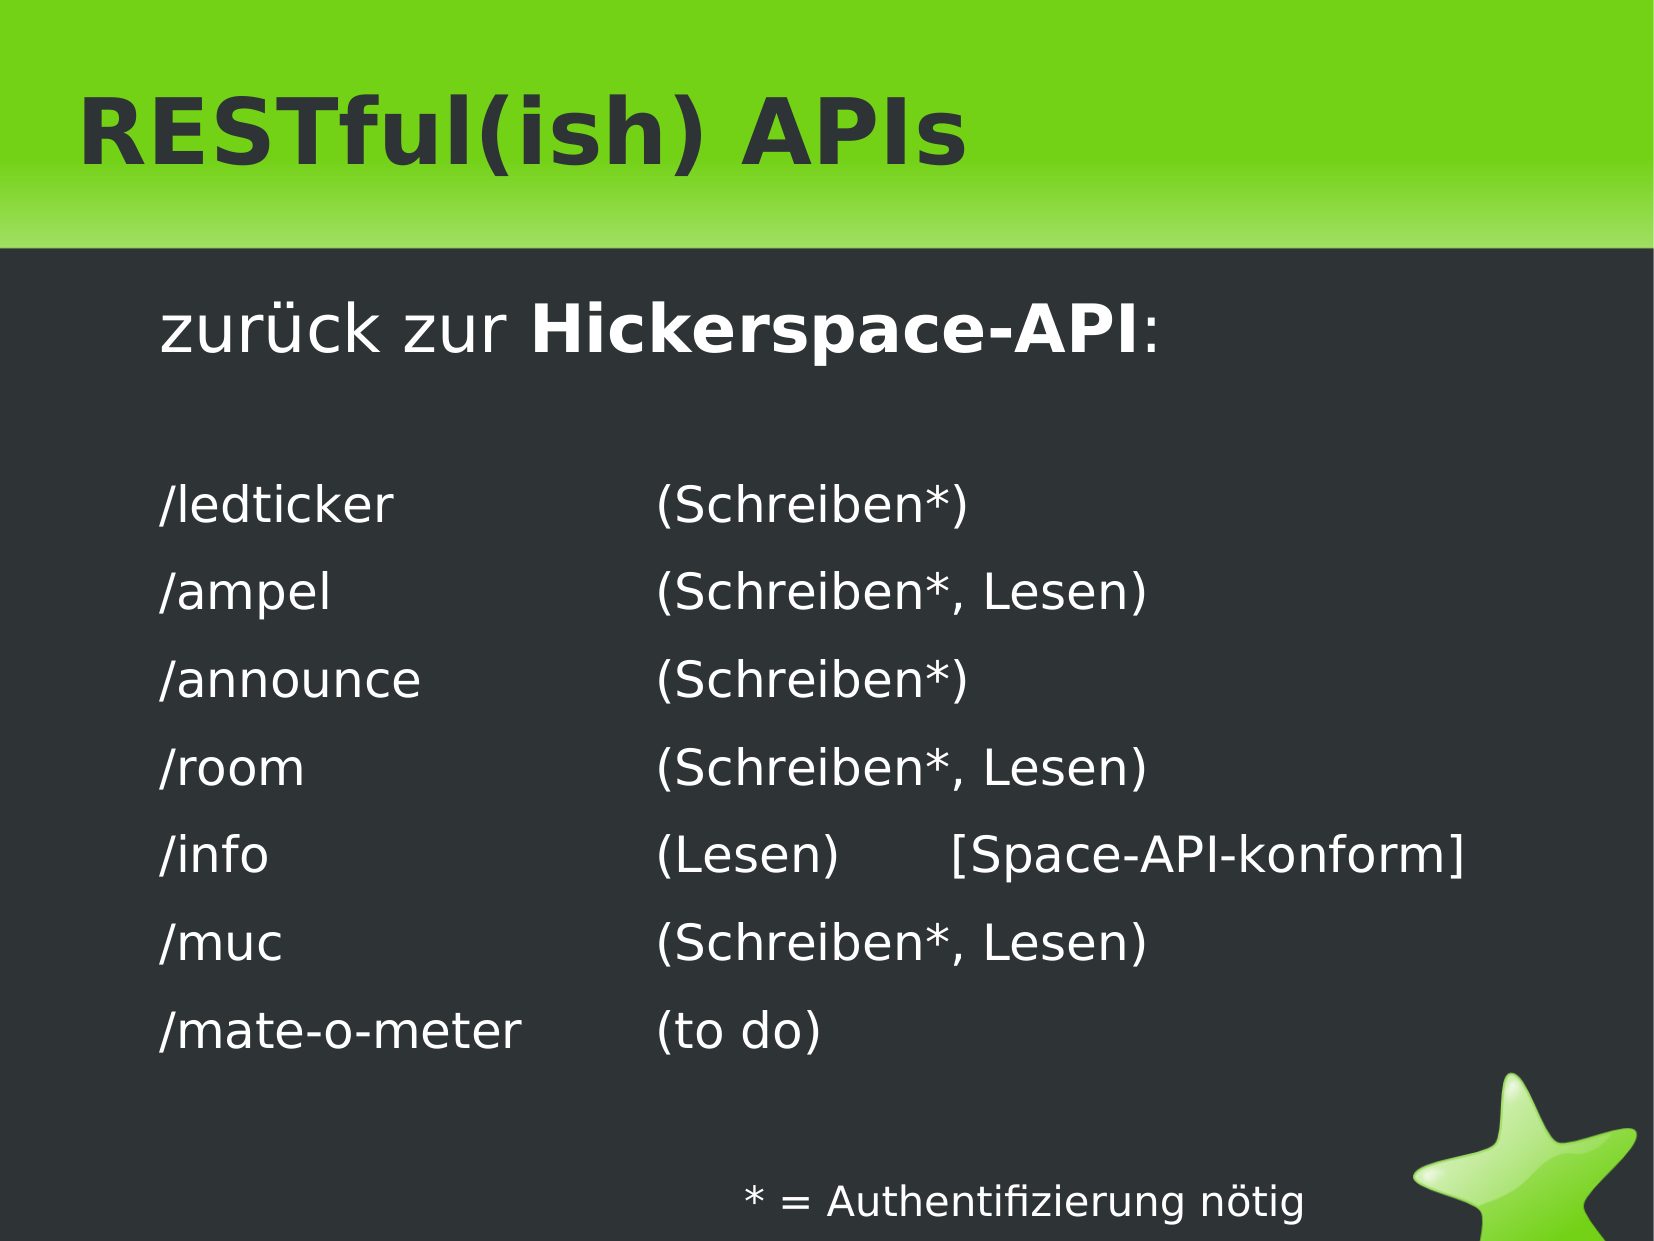

# RESTful(ish) APIs
zurück zur Hickerspace-API:
/ledticker				(Schreiben*)
/ampel					(Schreiben*, Lesen)
/announce				(Schreiben*)
/room					(Schreiben*, Lesen)
/info						(Lesen) 		[Space-API-konform]
/muc						(Schreiben*, Lesen)
/mate-o-meter		(to do)
* = Authentifizierung nötig